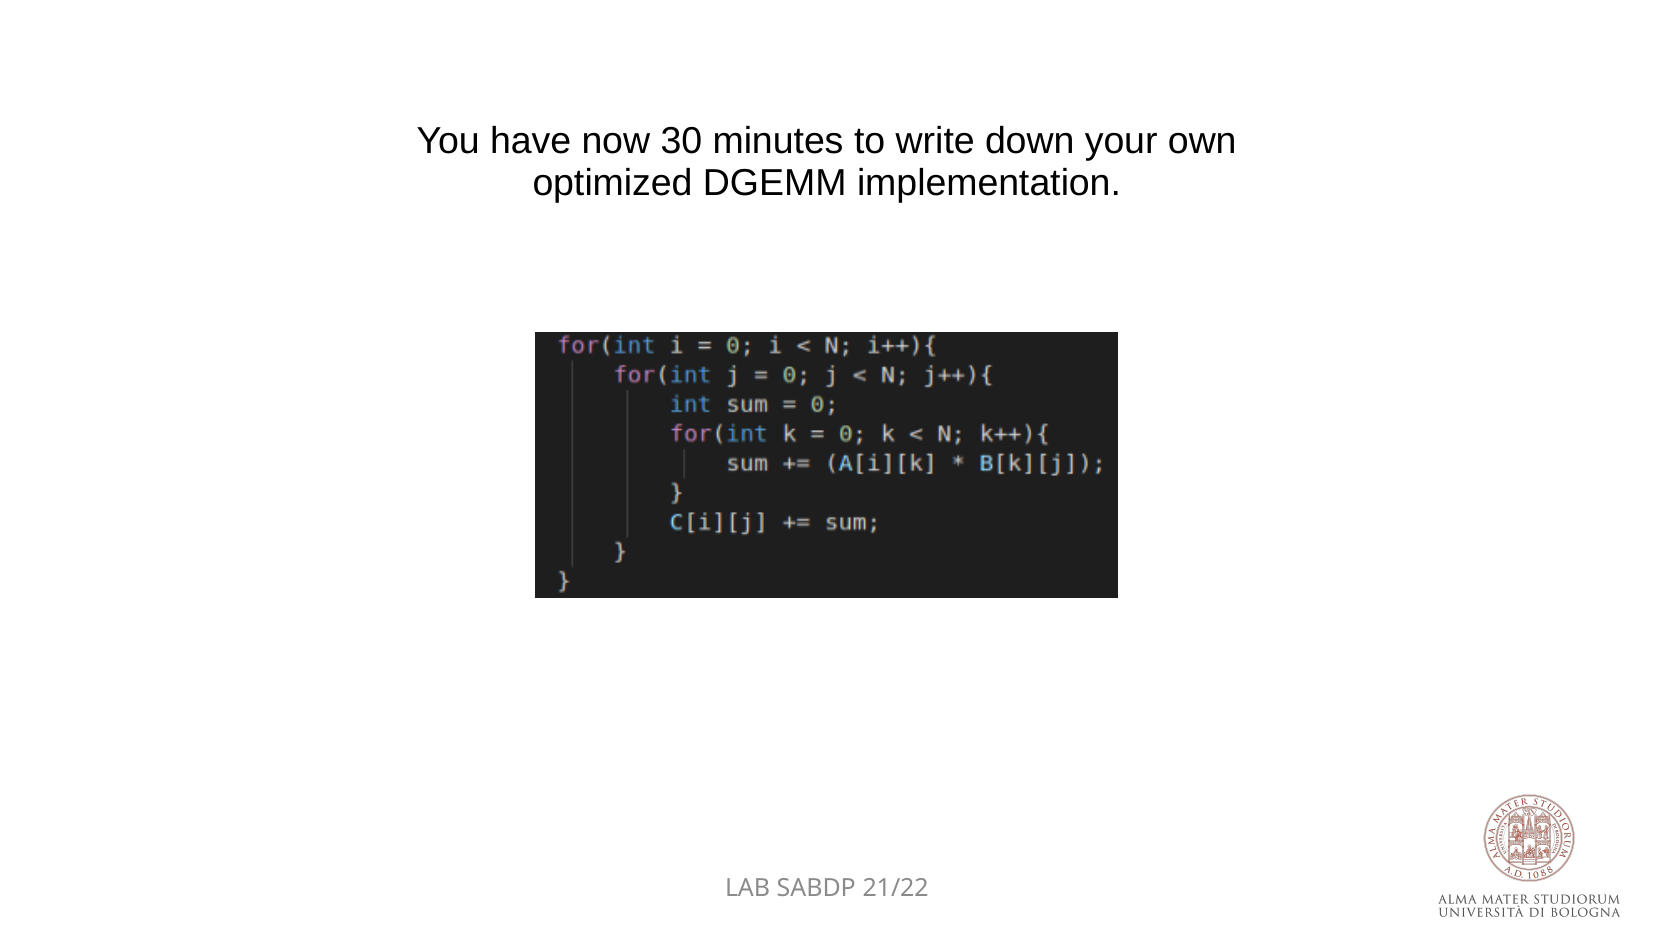

You have now 30 minutes to write down your own optimized DGEMM implementation.
LAB SABDP 21/22